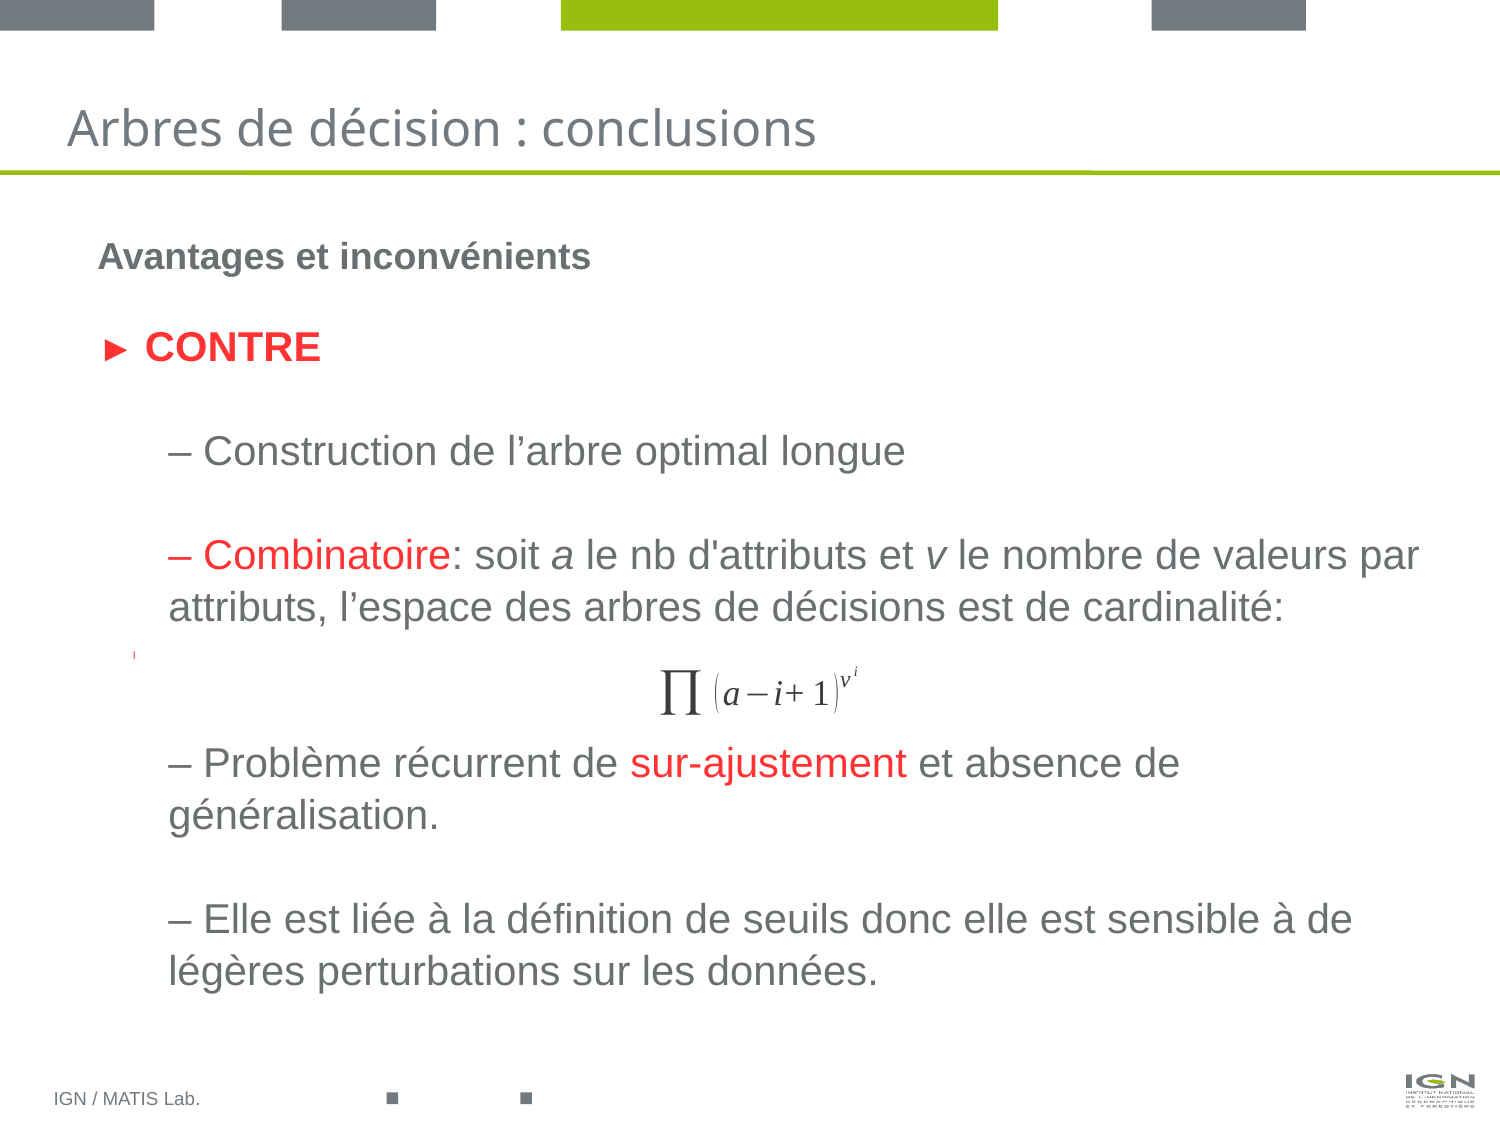

Arbres de décision : conclusions
► CONTRE
– Construction de l’arbre optimal longue
– Combinatoire: soit a le nb d'attributs et v le nombre de valeurs par attributs, l’espace des arbres de décisions est de cardinalité:
– Problème récurrent de sur-ajustement et absence de généralisation.
– Elle est liée à la définition de seuils donc elle est sensible à de légères perturbations sur les données.
Avantages et inconvénients
IGN / MATIS Lab.